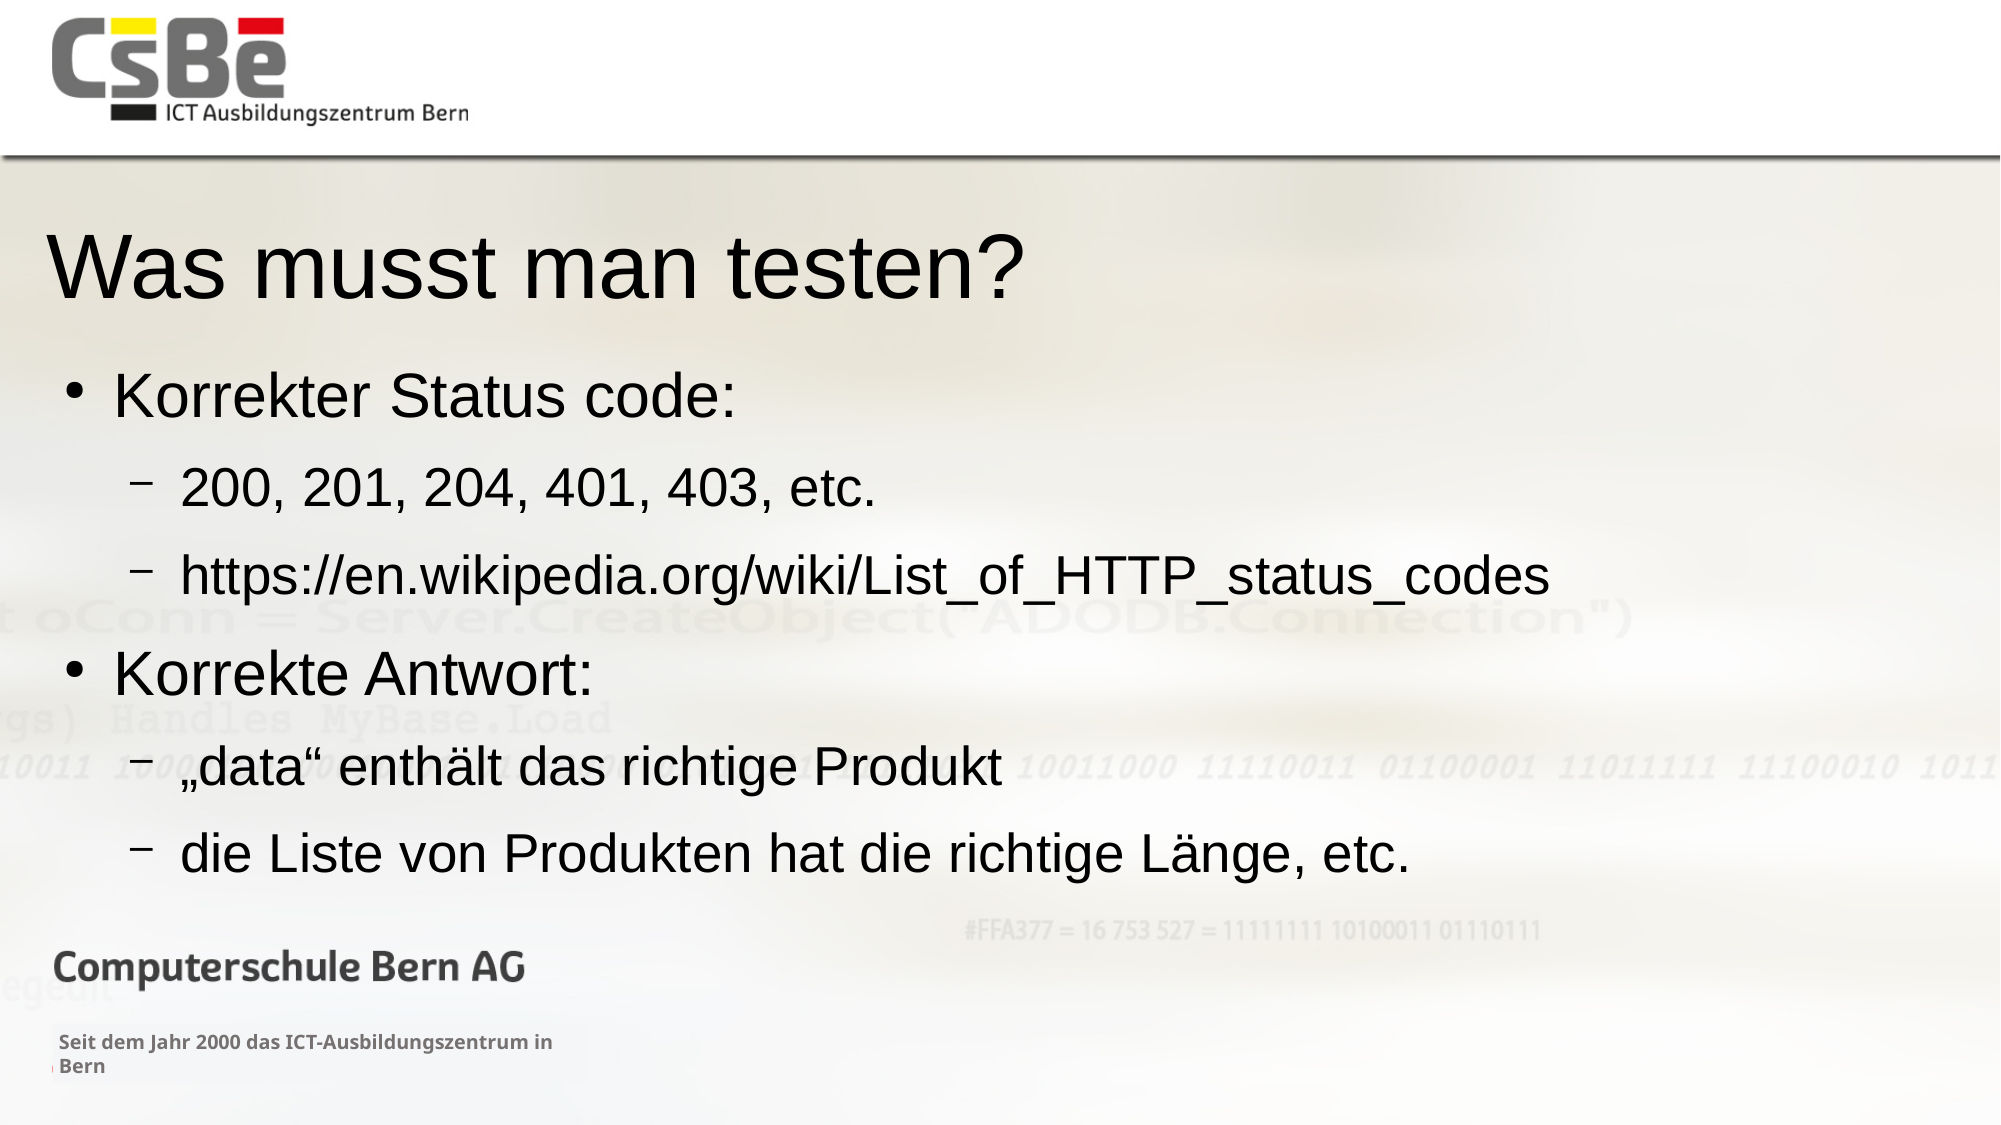

Was musst man testen?
# Korrekter Status code:
200, 201, 204, 401, 403, etc.
https://en.wikipedia.org/wiki/List_of_HTTP_status_codes
Korrekte Antwort:
„data“ enthält das richtige Produkt
die Liste von Produkten hat die richtige Länge, etc.